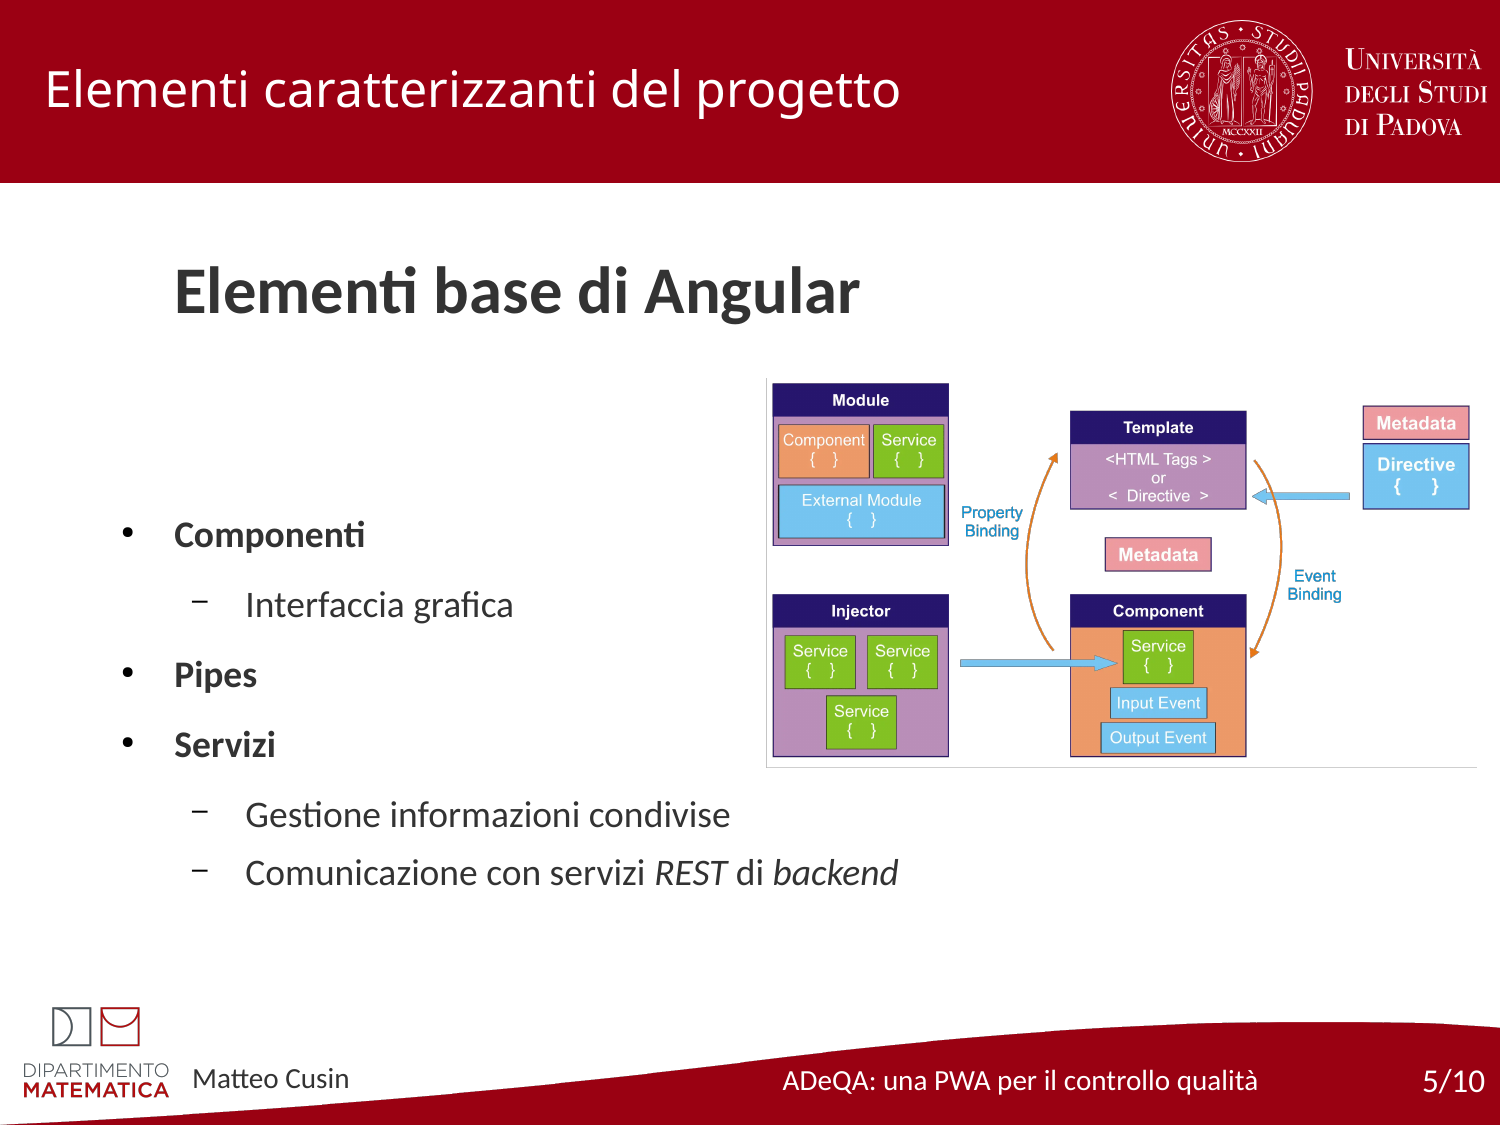

# Elementi caratterizzanti del progetto
Elementi base di Angular
Componenti
Interfaccia grafica
Pipes
Servizi
Gestione informazioni condivise
Comunicazione con servizi REST di backend
Matteo Cusin
ADeQA: una PWA per il controllo qualità
5/10